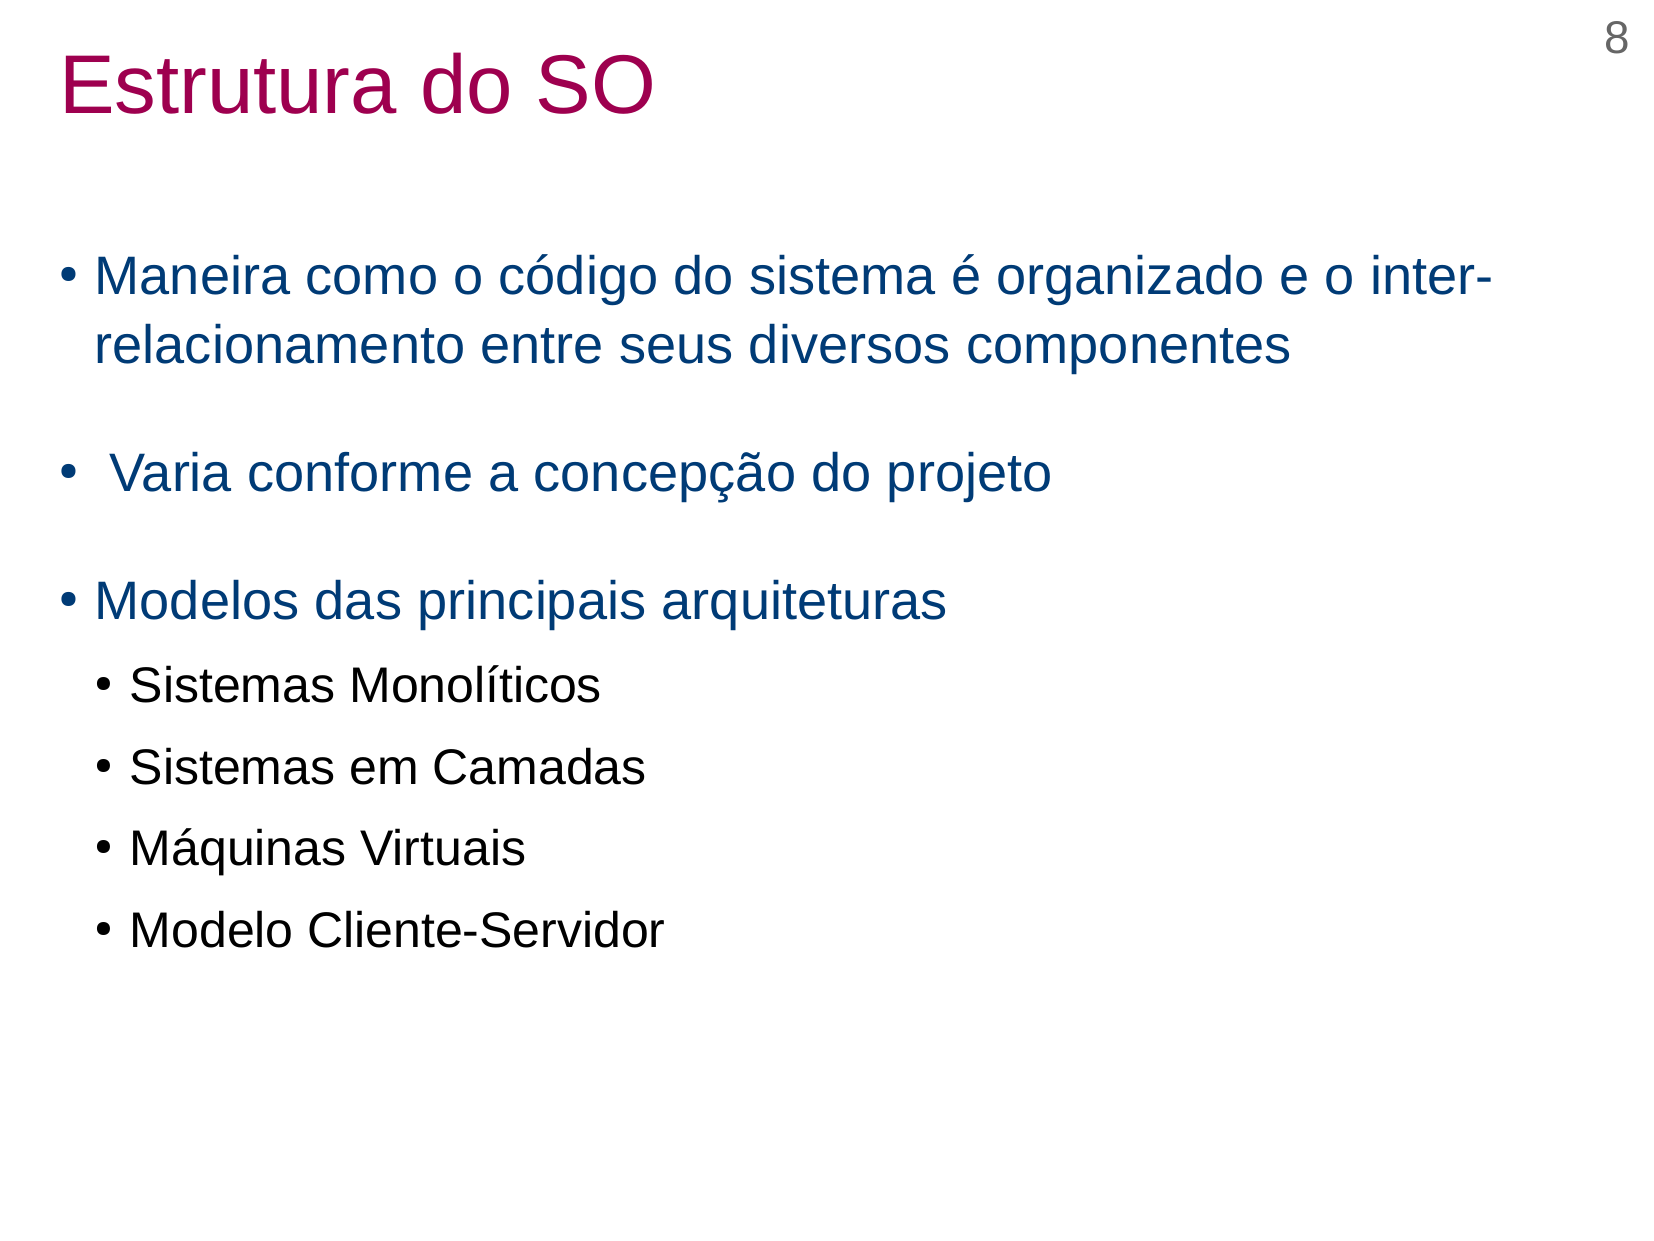

8
# Estrutura do SO
Maneira como o código do sistema é organizado e o inter-relacionamento entre seus diversos componentes
 Varia conforme a concepção do projeto
Modelos das principais arquiteturas
Sistemas Monolíticos
Sistemas em Camadas
Máquinas Virtuais
Modelo Cliente-Servidor